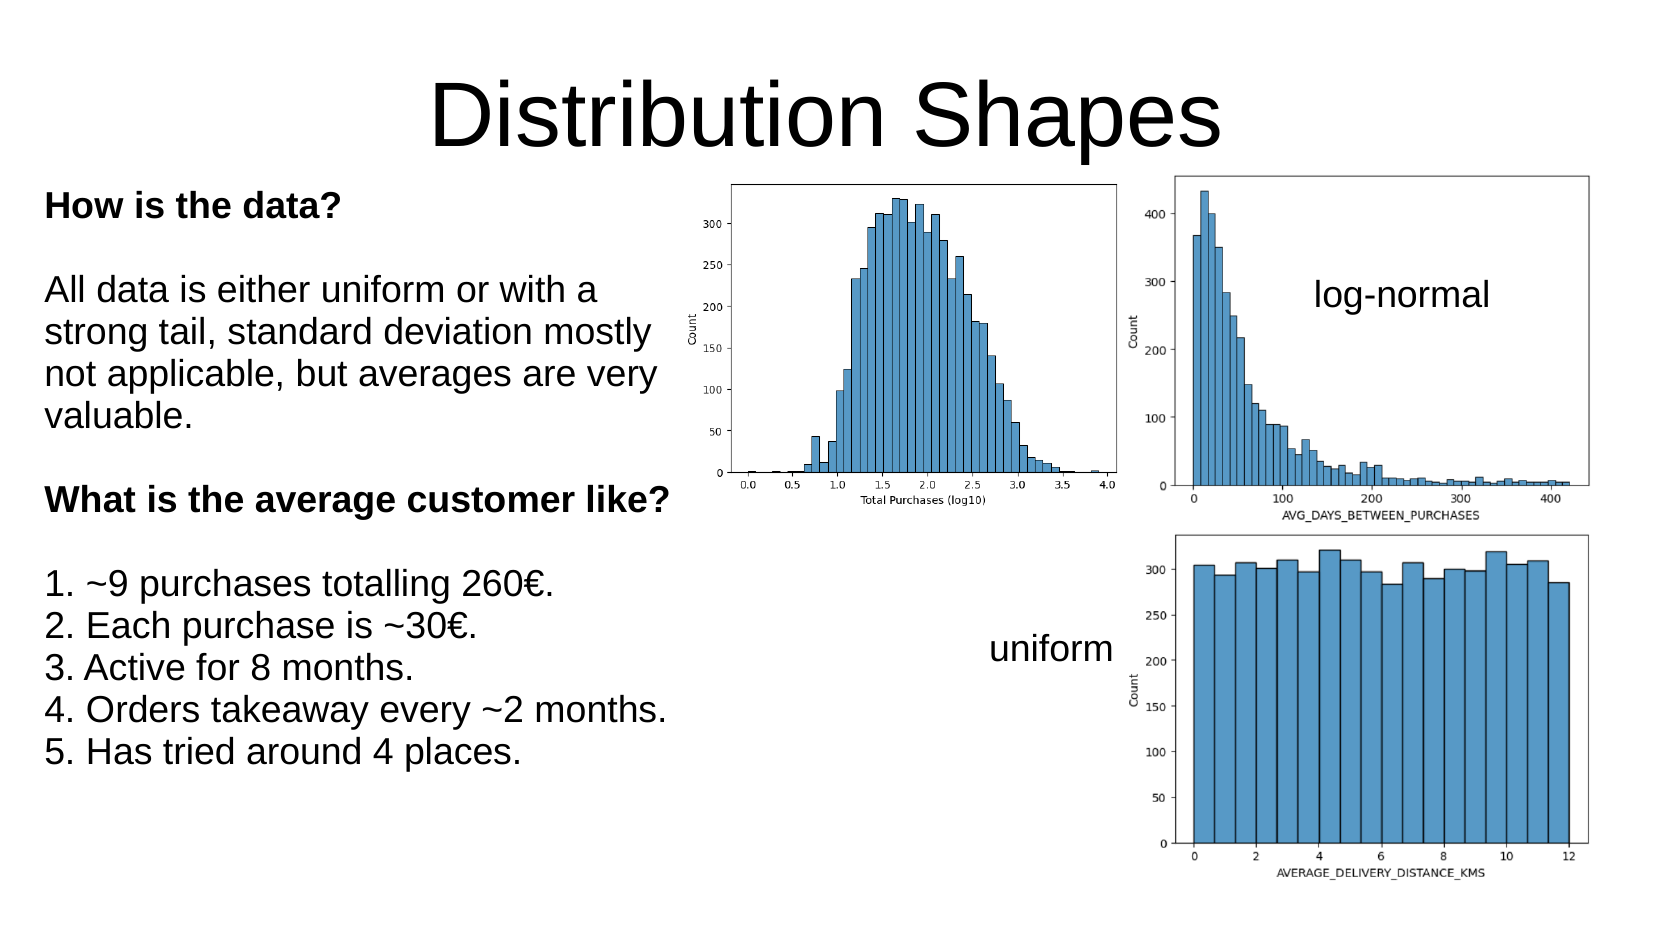

# Distribution Shapes
How is the data?
All data is either uniform or with a strong tail, standard deviation mostly not applicable, but averages are very valuable.
What is the average customer like?
1. ~9 purchases totalling 260€.
2. Each purchase is ~30€.
3. Active for 8 months.
4. Orders takeaway every ~2 months.
5. Has tried around 4 places.
log-normal
uniform